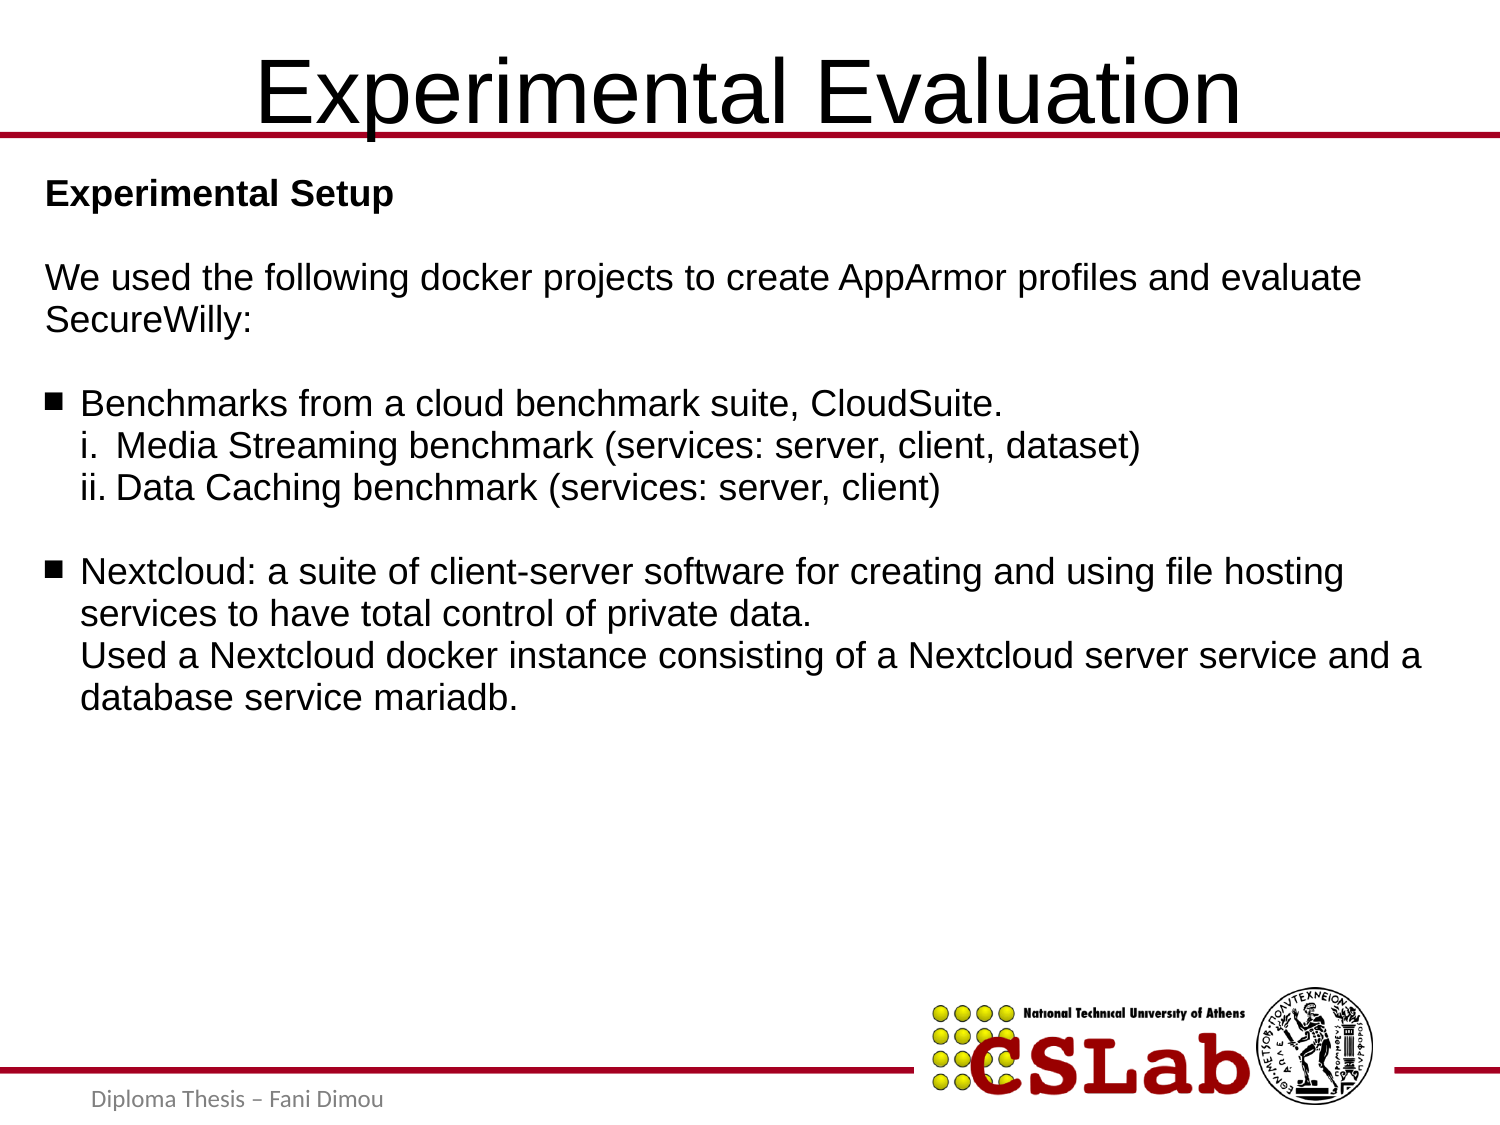

Experimental Evaluation
Experimental Setup
We used the following docker projects to create AppArmor profiles and evaluate SecureWilly:
Benchmarks from a cloud benchmark suite, CloudSuite.
Media Streaming benchmark (services: server, client, dataset)
Data Caching benchmark (services: server, client)
Nextcloud: a suite of client-server software for creating and using file hosting services to have total control of private data.
Used a Nextcloud docker instance consisting of a Nextcloud server service and a database service mariadb.